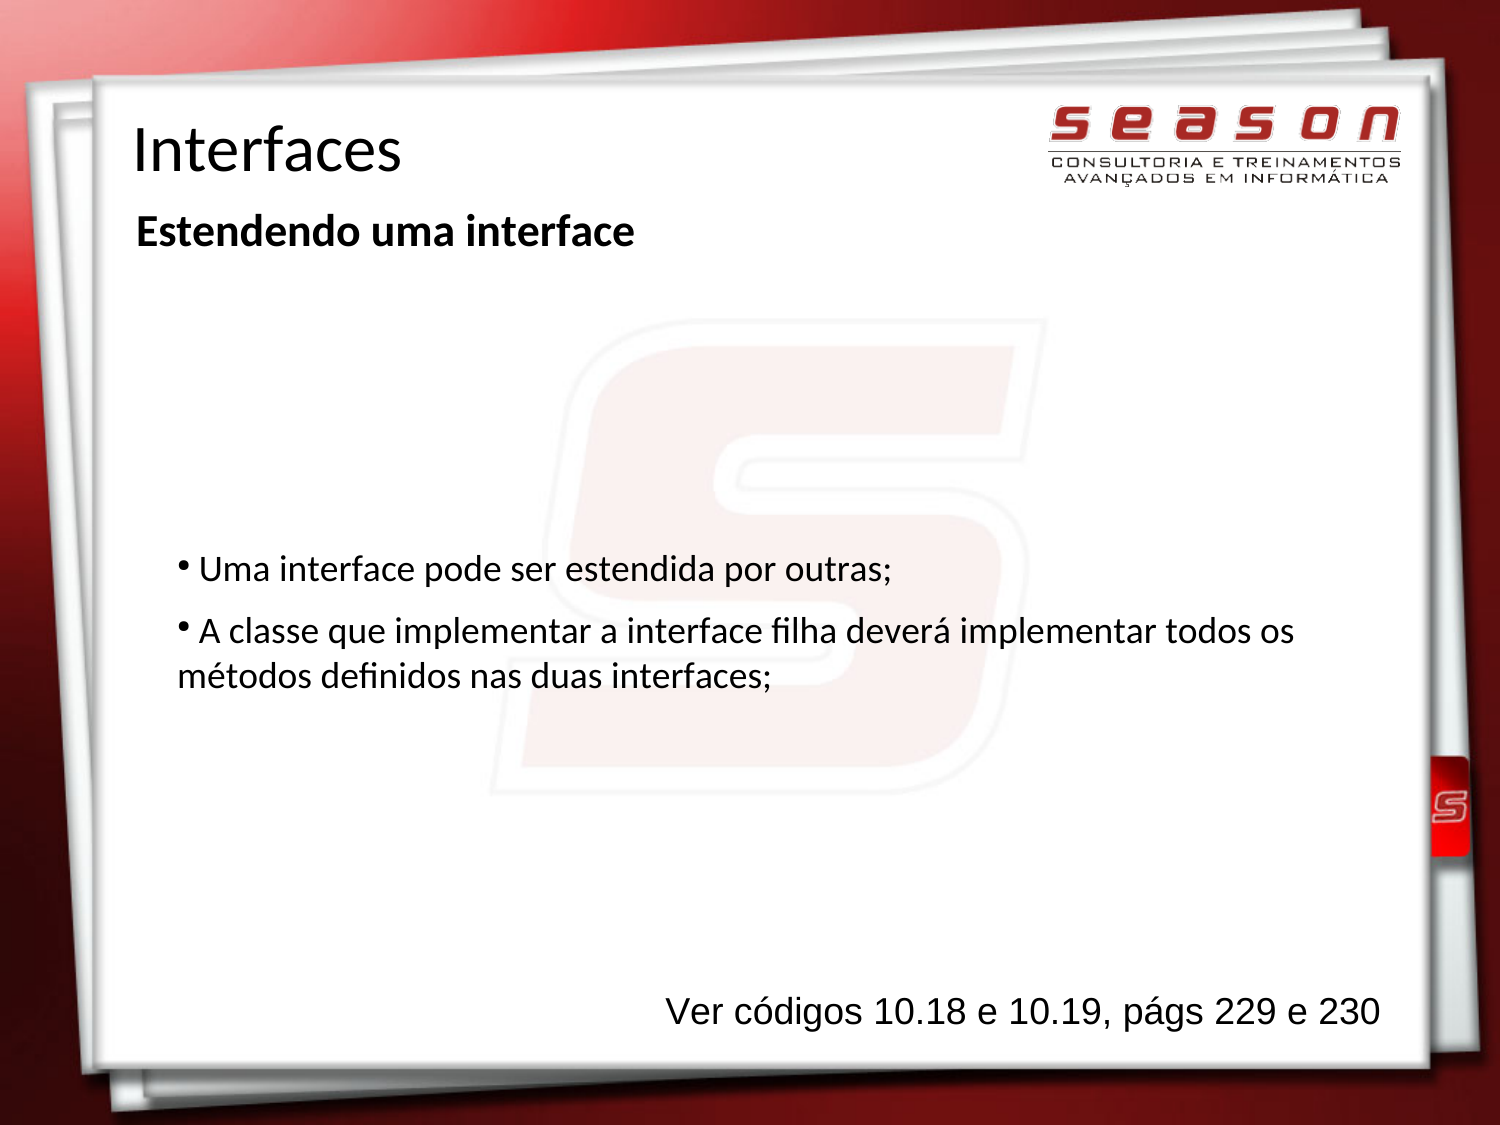

# Interfaces
Estendendo uma interface
 Uma interface pode ser estendida por outras;
 A classe que implementar a interface filha deverá implementar todos os métodos definidos nas duas interfaces;
Ver códigos 10.18 e 10.19, págs 229 e 230